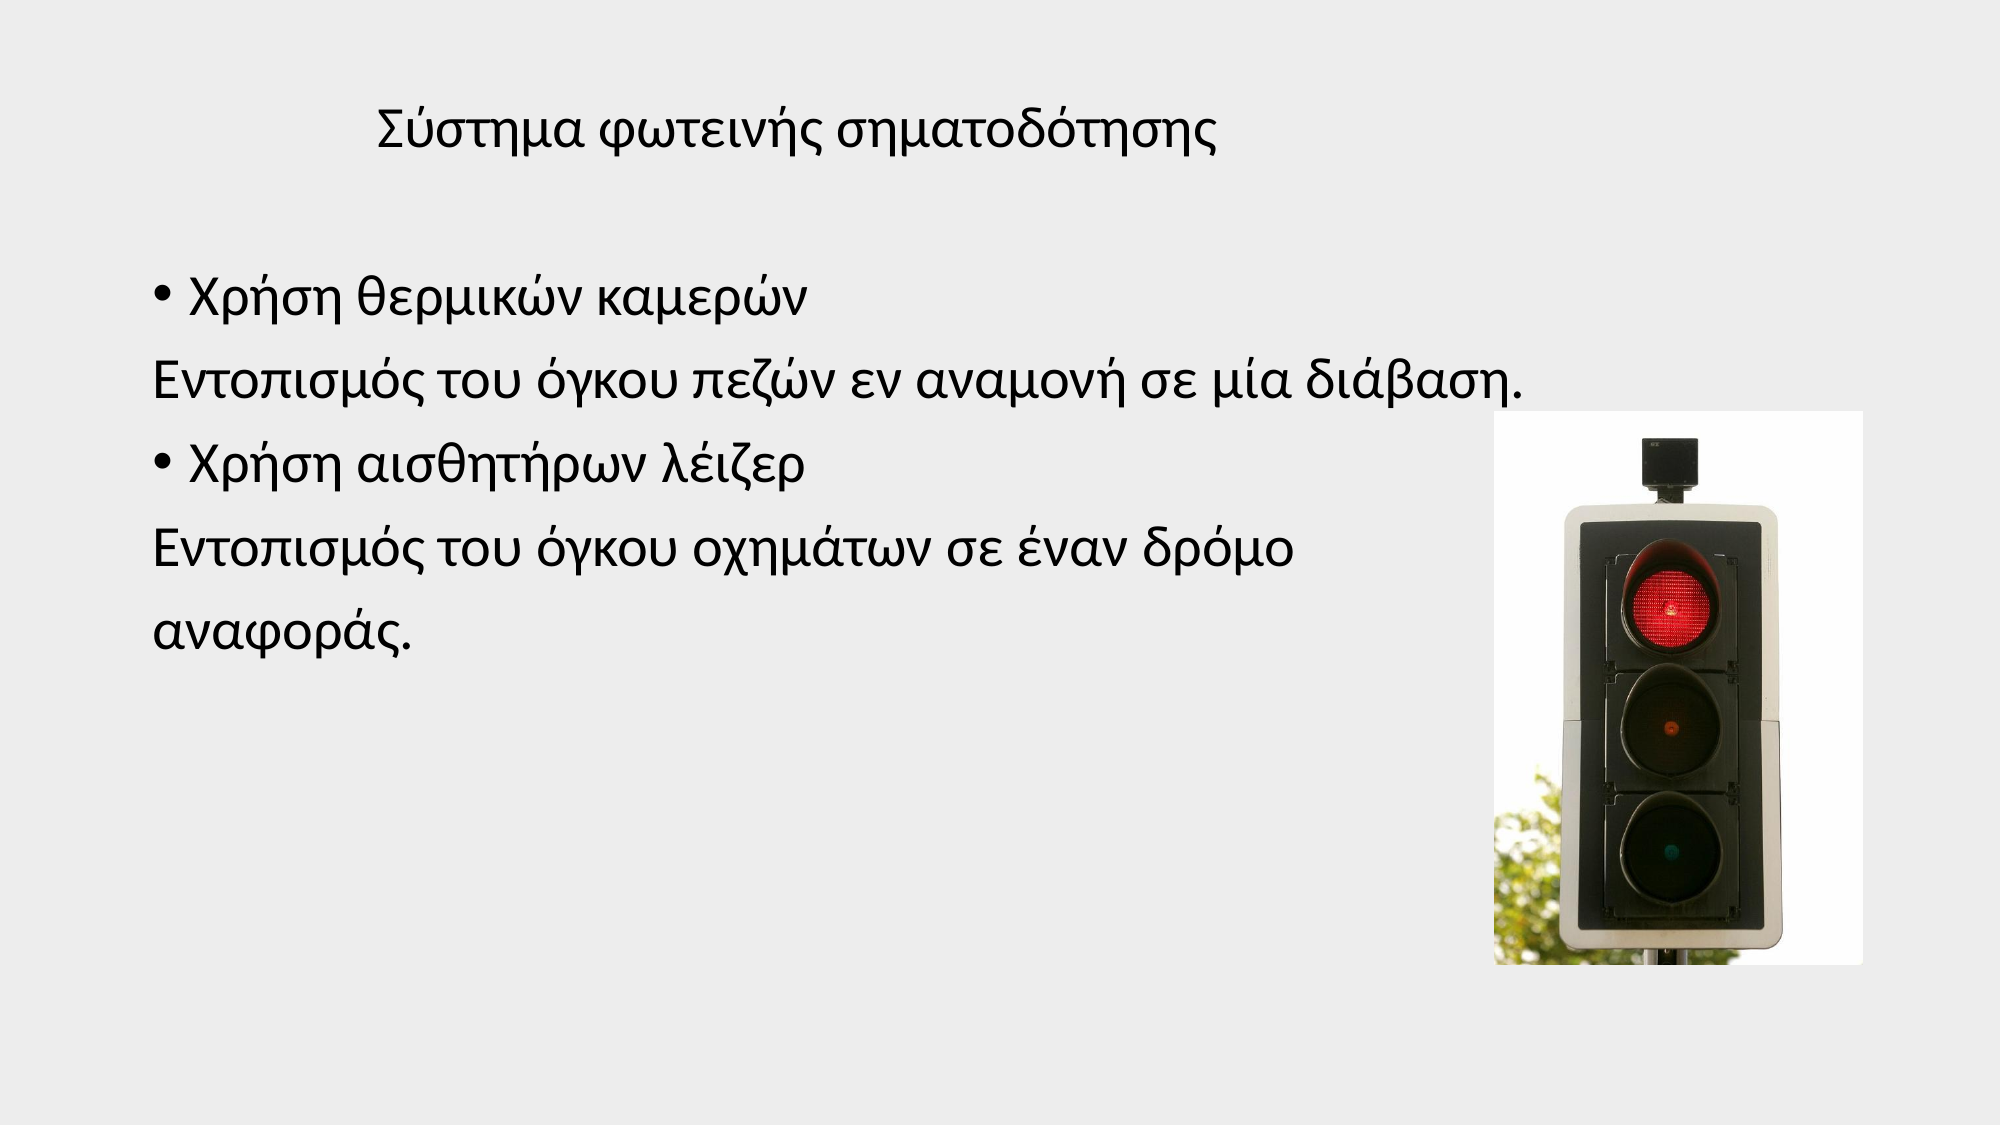

# Σύστημα φωτεινής σηματοδότησης
Χρήση θερμικών καμερών
Eντοπισμός του όγκου πεζών εν αναμονή σε μία διάβαση.
Χρήση αισθητήρων λέιζερ
Εντοπισμός του όγκου οχημάτων σε έναν δρόμο
αναφοράς.